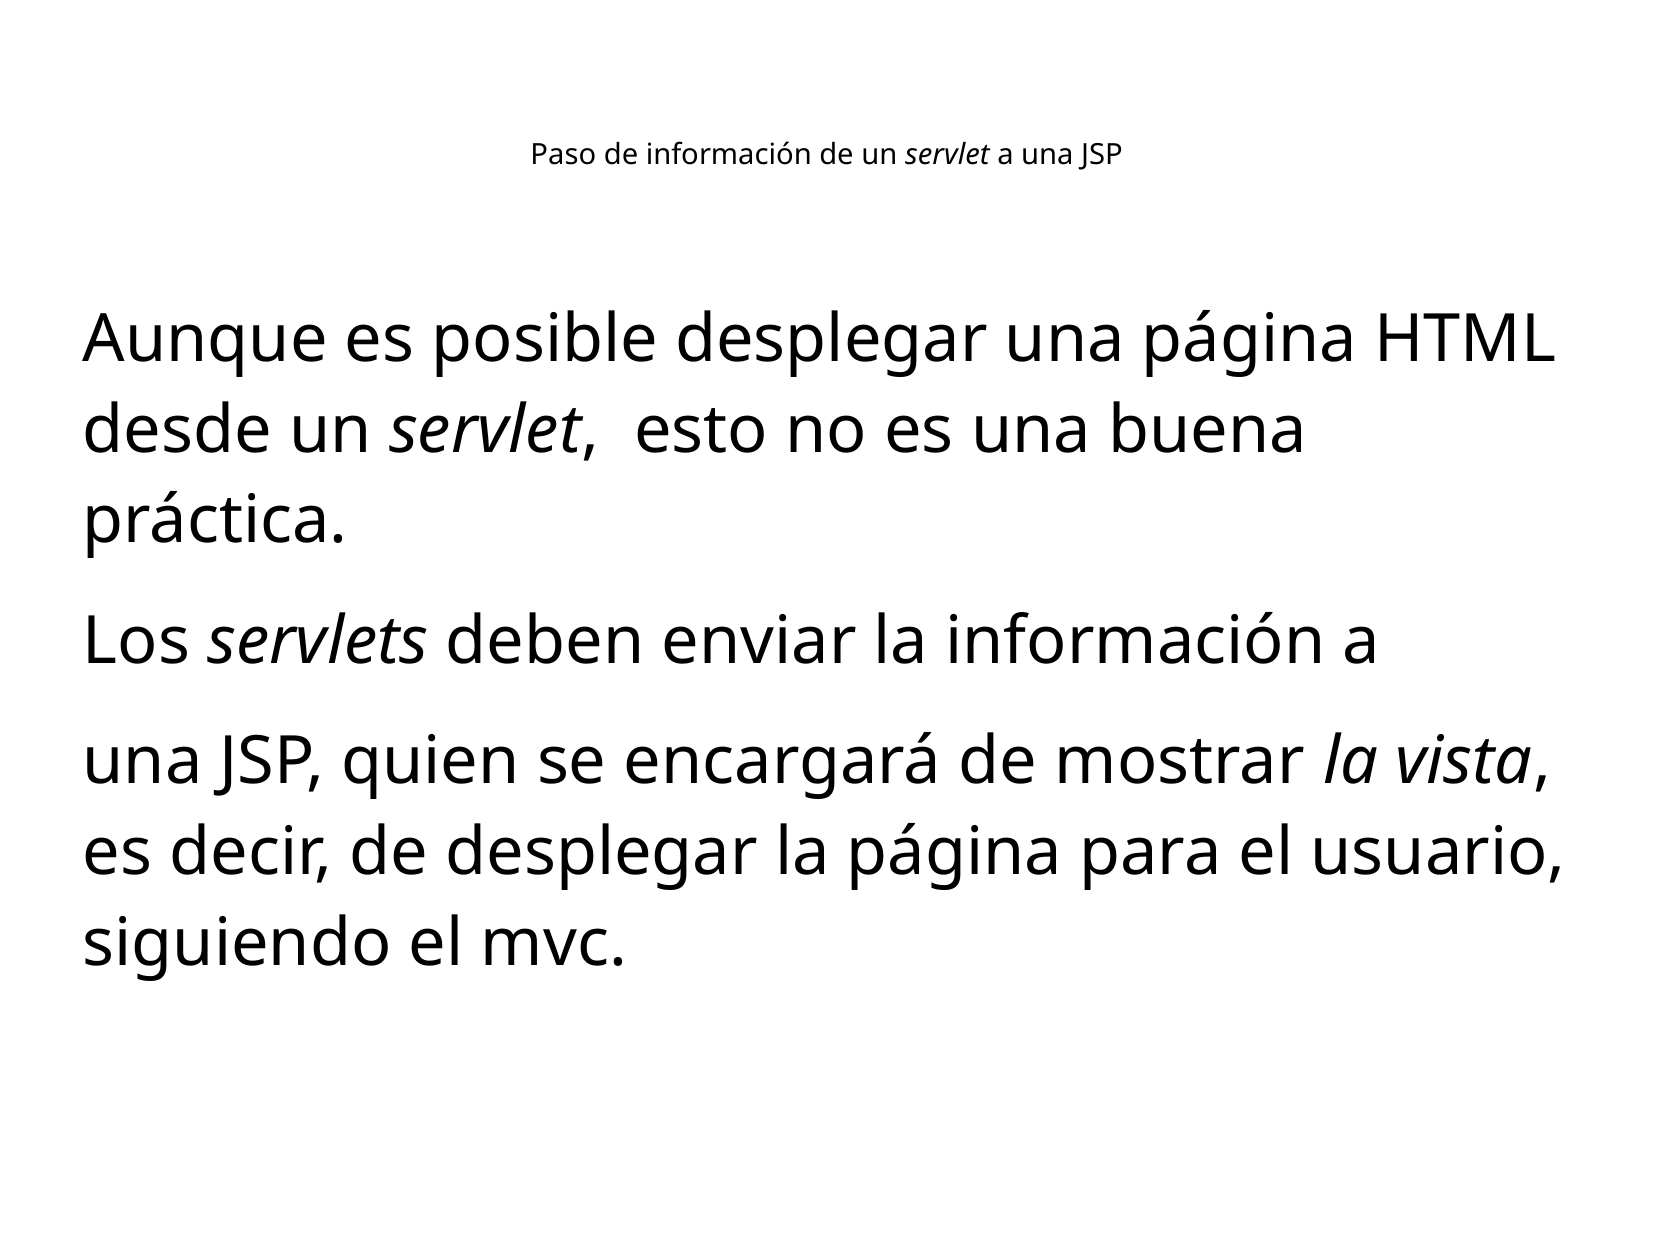

# Paso de información de un servlet a una JSP
Aunque es posible desplegar una página HTML desde un servlet, esto no es una buena práctica.
Los servlets deben enviar la información a
una JSP, quien se encargará de mostrar la vista, es decir, de desplegar la página para el usuario, siguiendo el mvc.